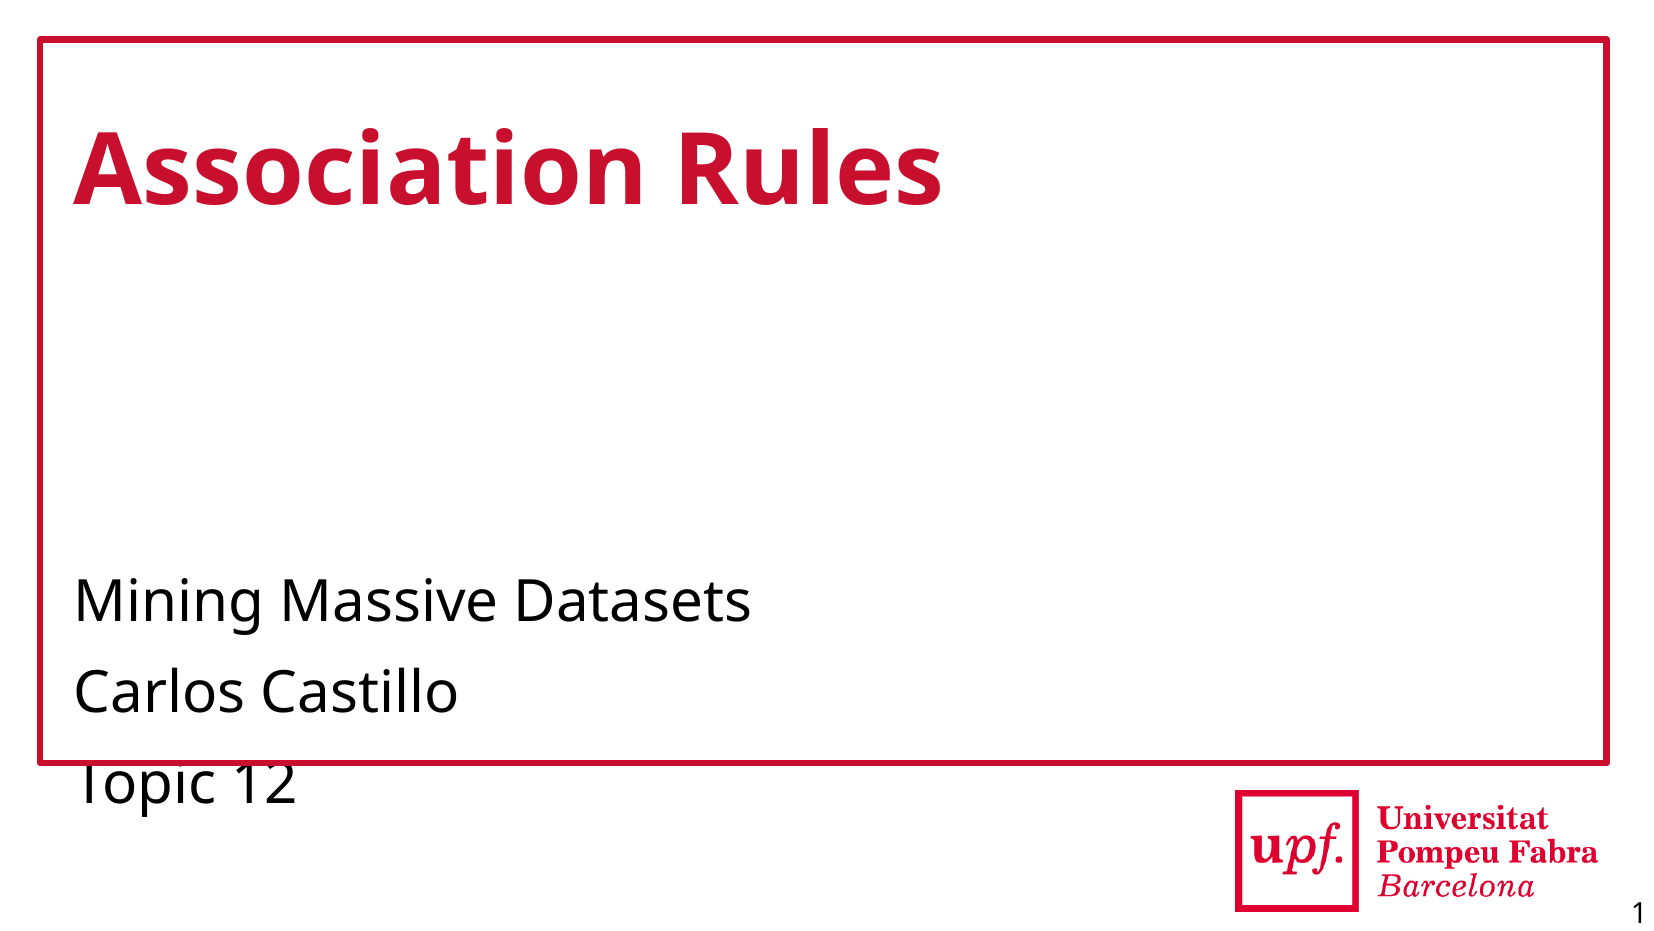

Association Rules
Mining Massive Datasets
Carlos Castillo
Topic 12
1